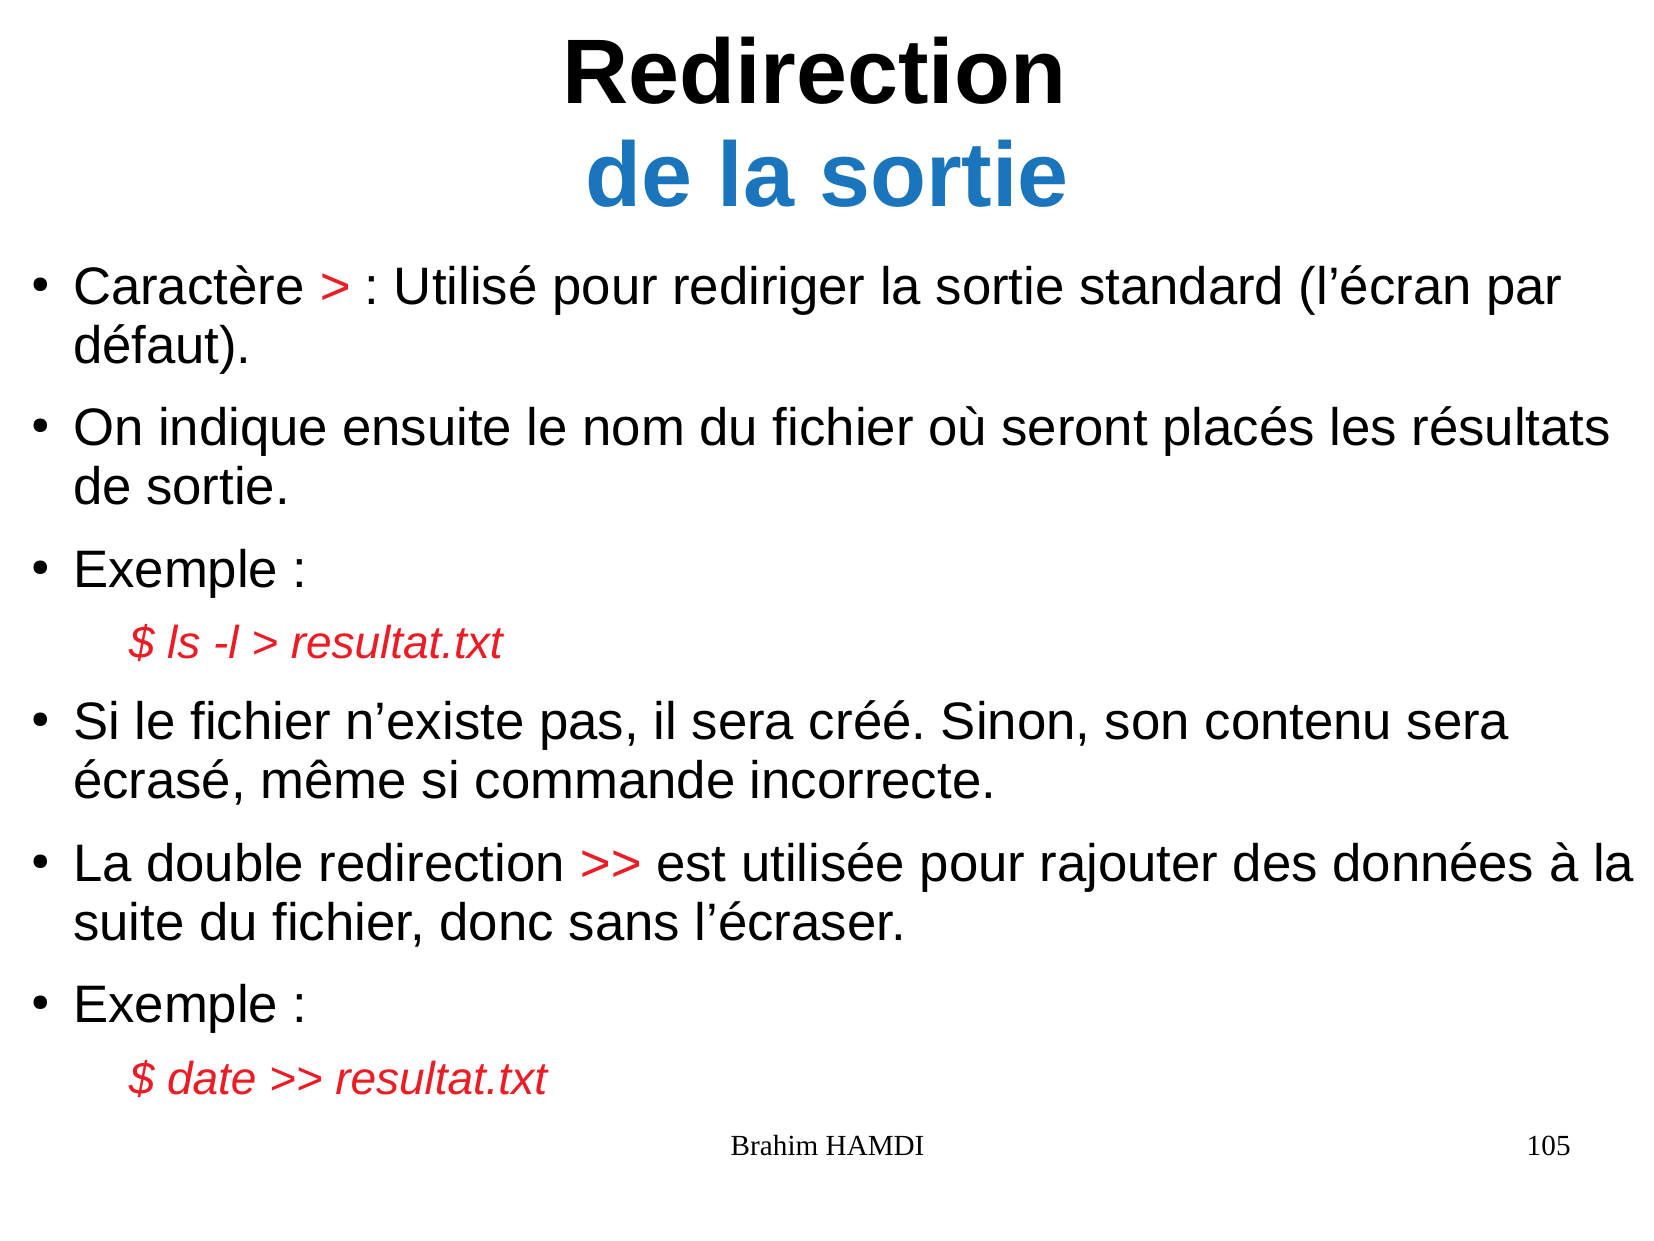

# Redirection de la sortie
Caractère > : Utilisé pour rediriger la sortie standard (l’écran par défaut).
On indique ensuite le nom du fichier où seront placés les résultats de sortie.
Exemple :
$ ls -l > resultat.txt
Si le fichier n’existe pas, il sera créé. Sinon, son contenu sera écrasé, même si commande incorrecte.
La double redirection >> est utilisée pour rajouter des données à la suite du fichier, donc sans l’écraser.
Exemple :
$ date >> resultat.txt
Brahim HAMDI
105